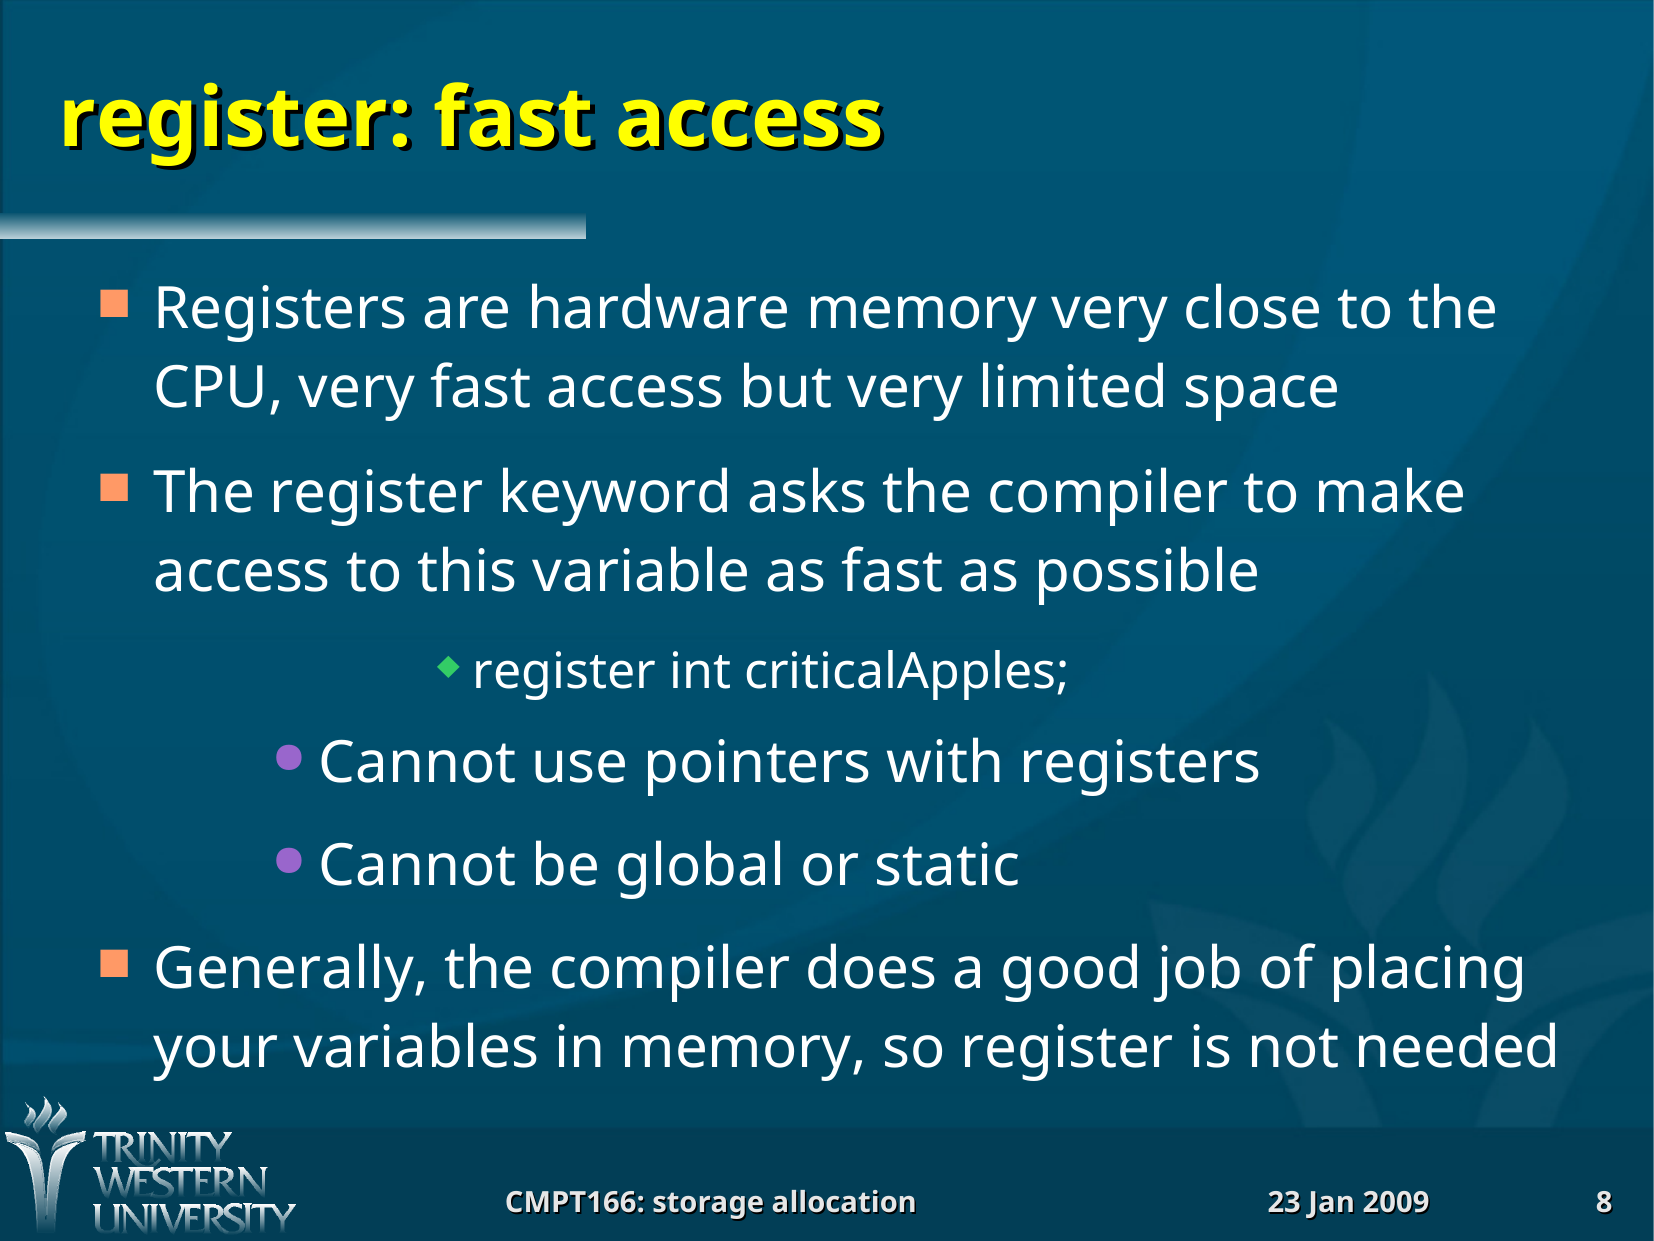

# register: fast access
Registers are hardware memory very close to the CPU, very fast access but very limited space
The register keyword asks the compiler to make access to this variable as fast as possible
register int criticalApples;
Cannot use pointers with registers
Cannot be global or static
Generally, the compiler does a good job of placing your variables in memory, so register is not needed
CMPT166: storage allocation
23 Jan 2009
8